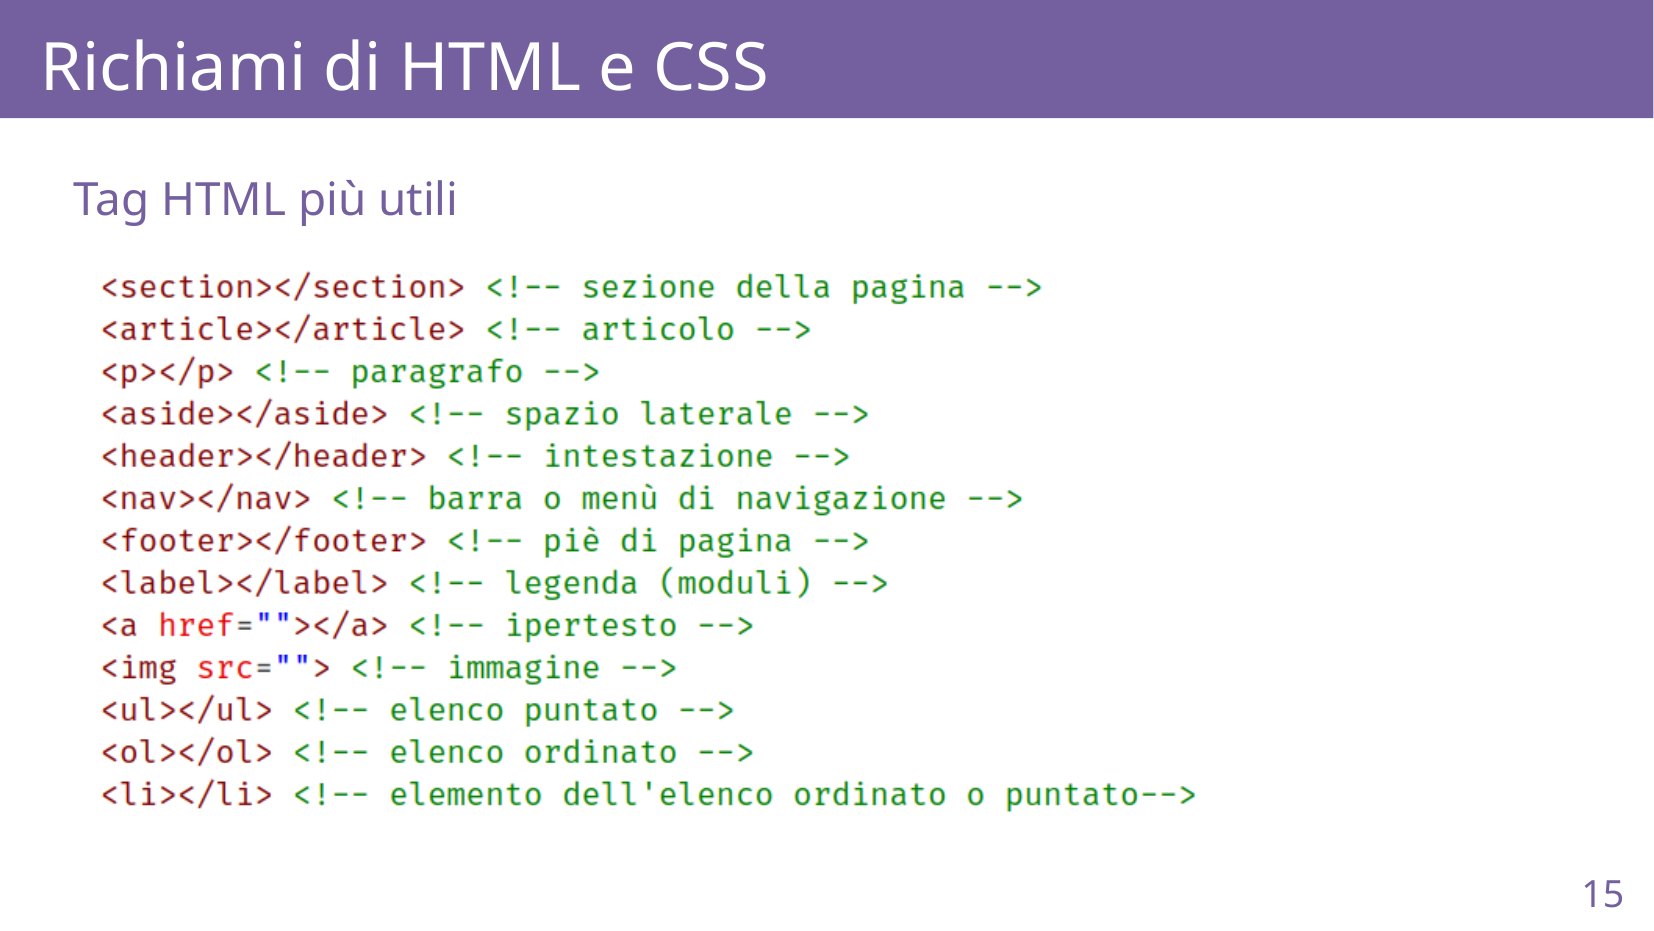

Richiami di HTML e CSS
Tag HTML più utili